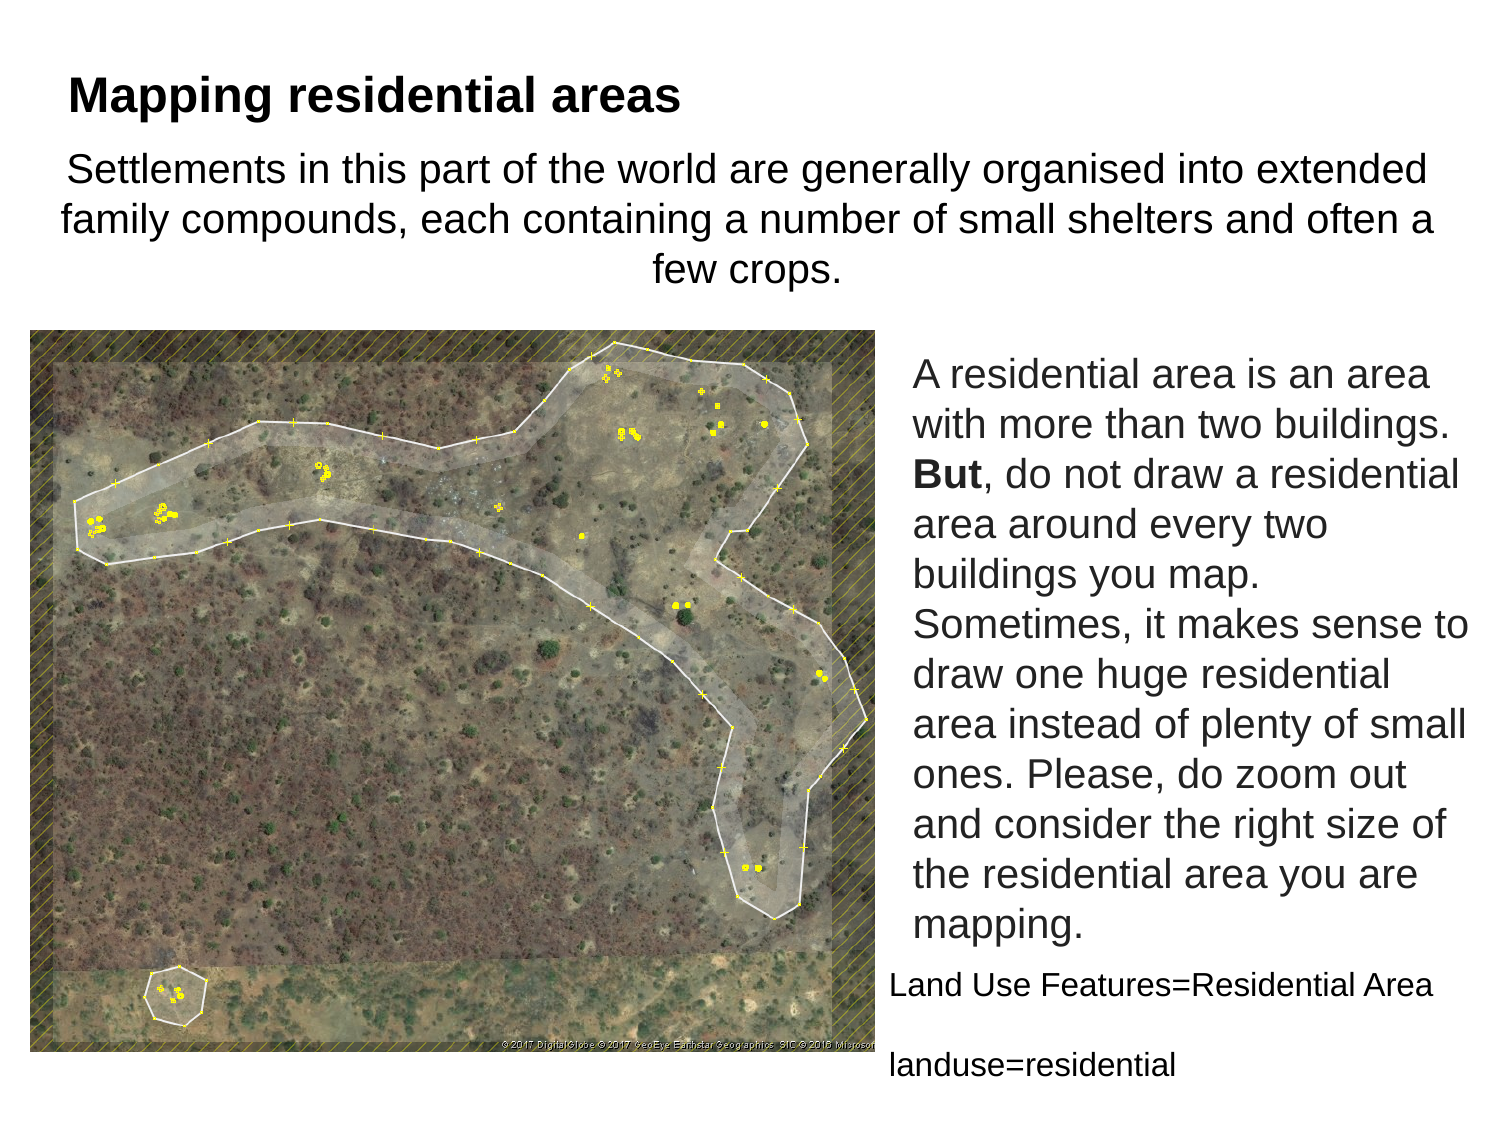

Mapping residential areas
Settlements in this part of the world are generally organised into extended family compounds, each containing a number of small shelters and often a few crops.
# A residential area is an area with more than two buildings.
But, do not draw a residential area around every two buildings you map. Sometimes, it makes sense to draw one huge residential area instead of plenty of small ones. Please, do zoom out and consider the right size of the residential area you are mapping.
Land Use Features=Residential Area
landuse=residential